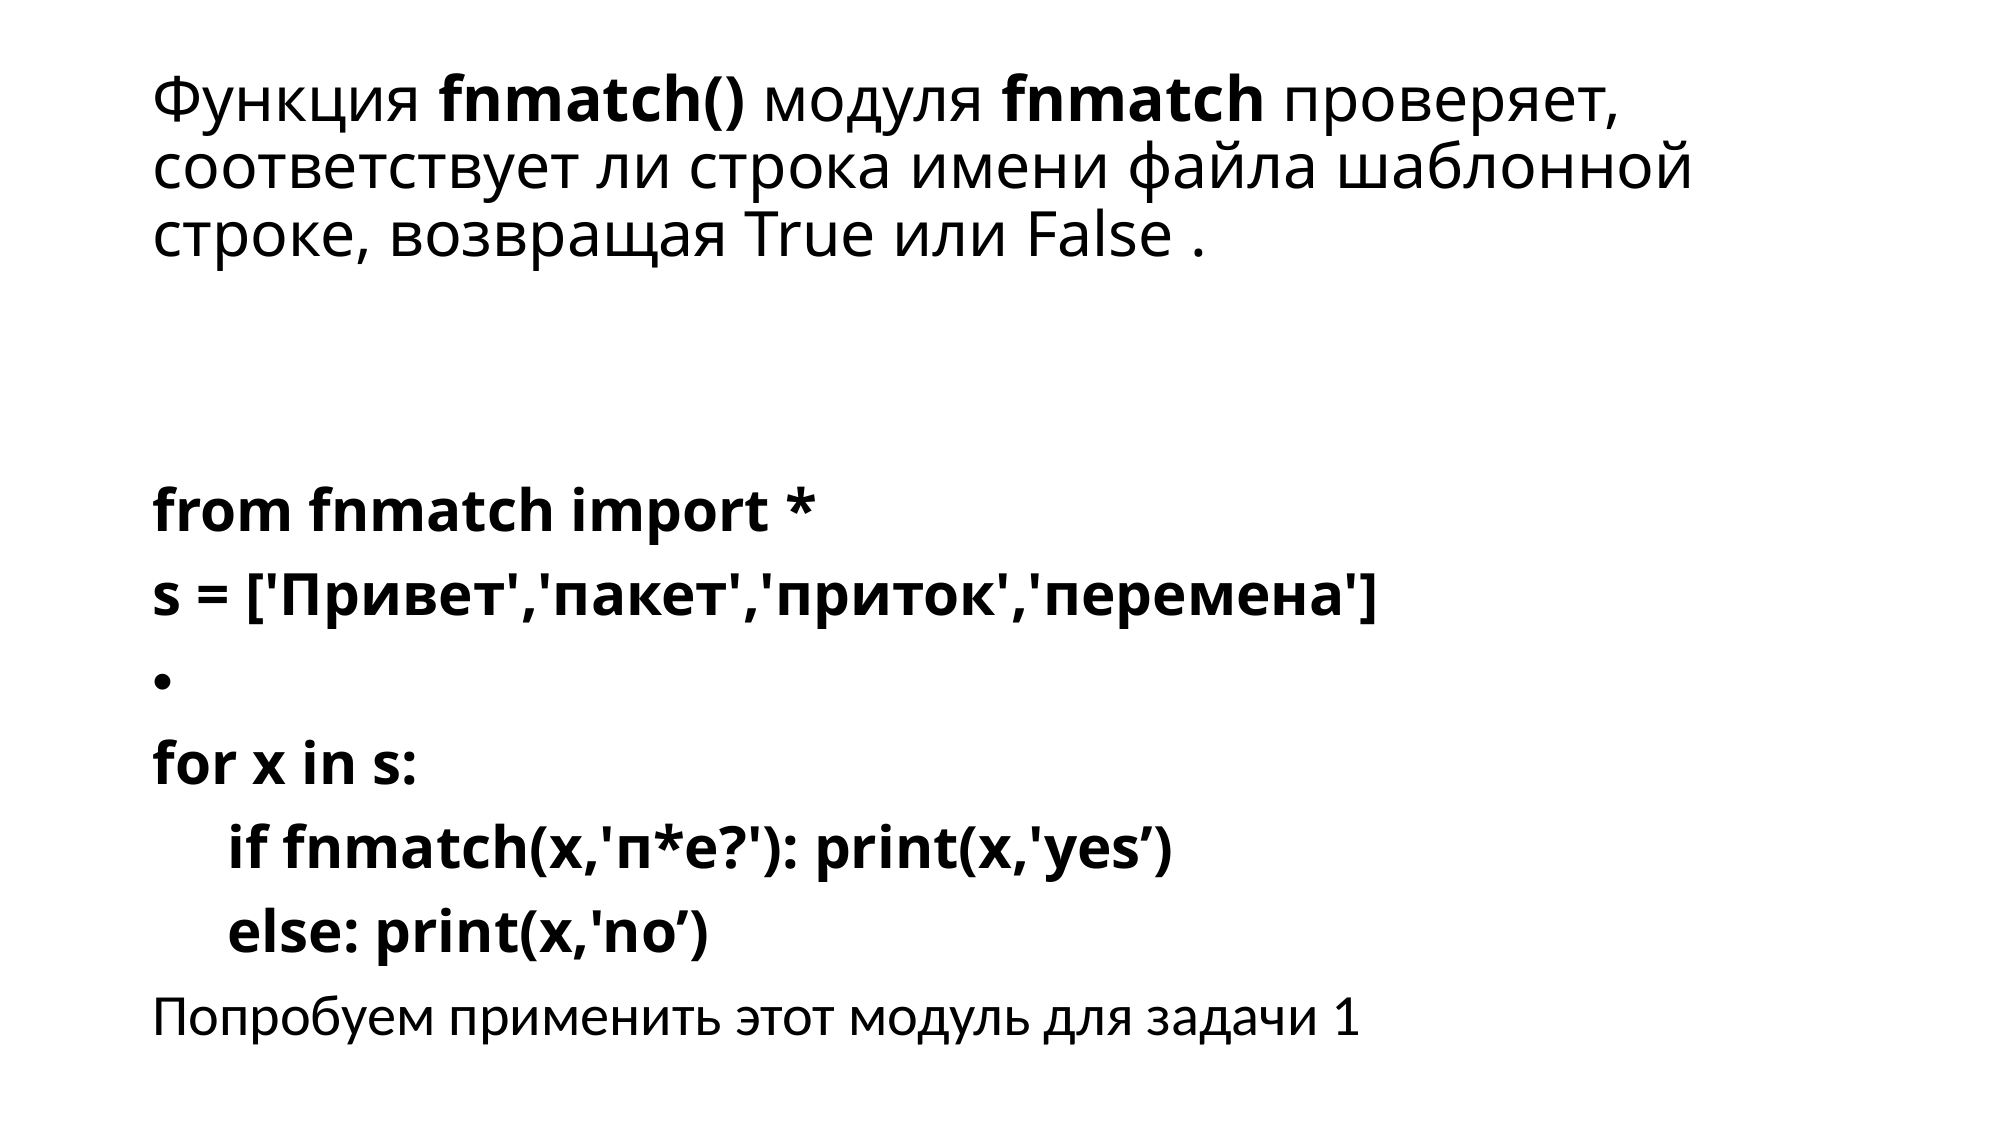

# Функция fnmatch() модуля fnmatch проверяет, соответствует ли строка имени файла шаблонной строке, возвращая True или False .
from fnmatch import *
s = ['Привет','пакет','приток','перемена']
for x in s:
	if fnmatch(x,'п*е?'): print(x,'yes’)
	else: print(x,'no’)
Попробуем применить этот модуль для задачи 1